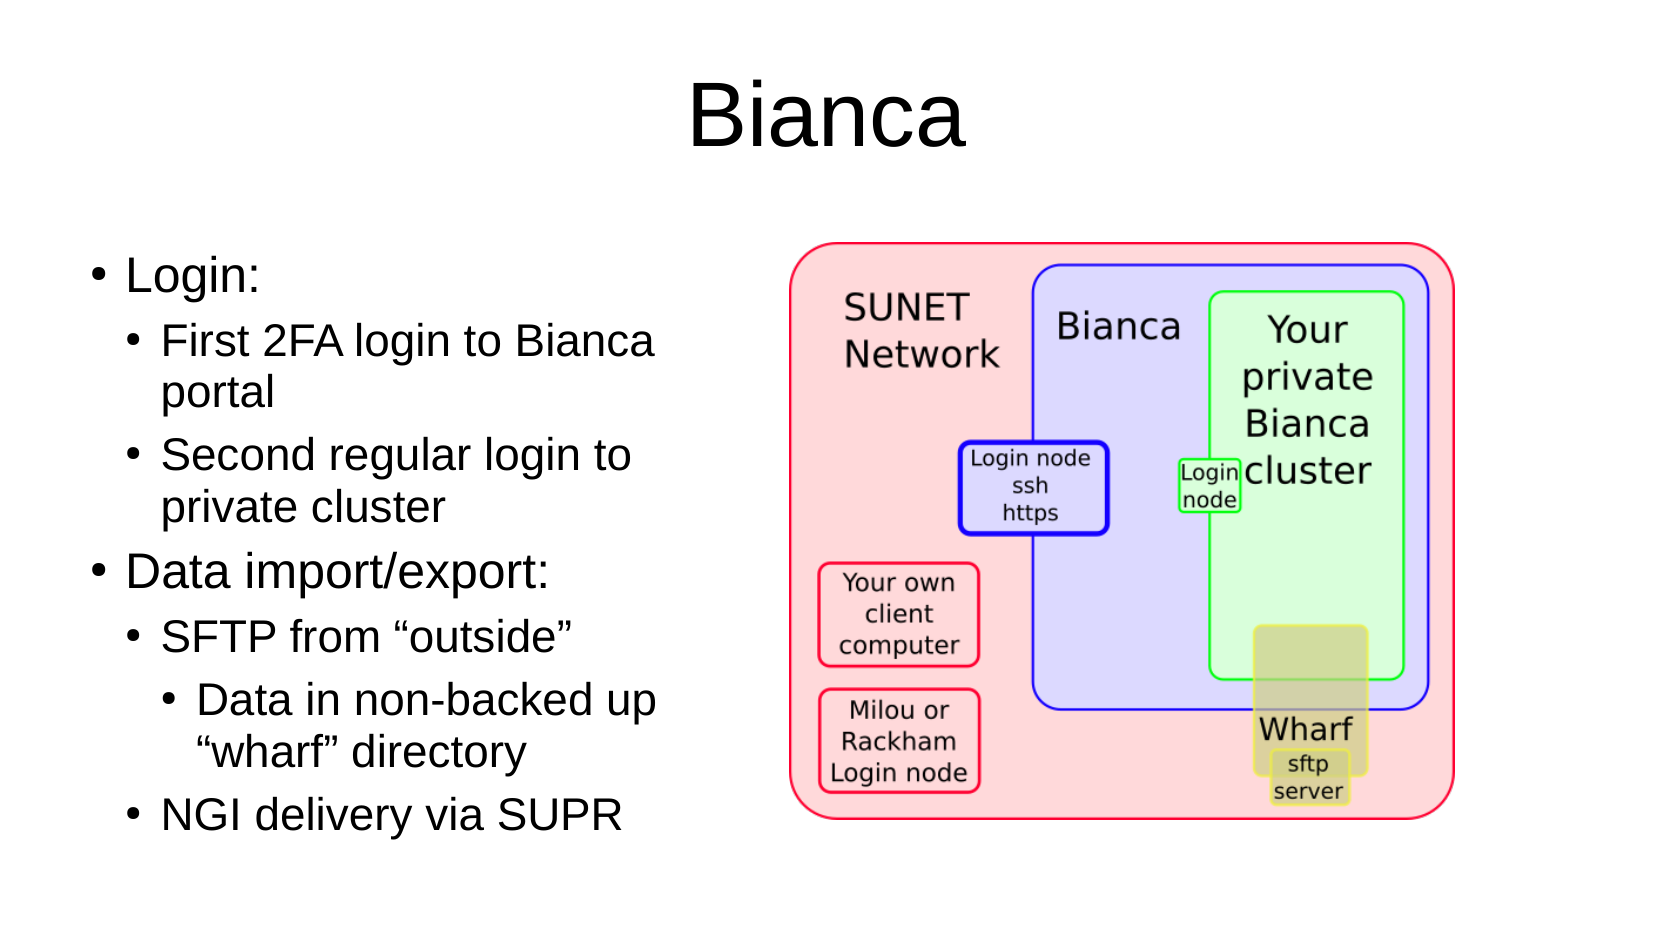

# Bianca
Login:
First 2FA login to Bianca portal
Second regular login to private cluster
Data import/export:
SFTP from “outside”
Data in non-backed up “wharf” directory
NGI delivery via SUPR